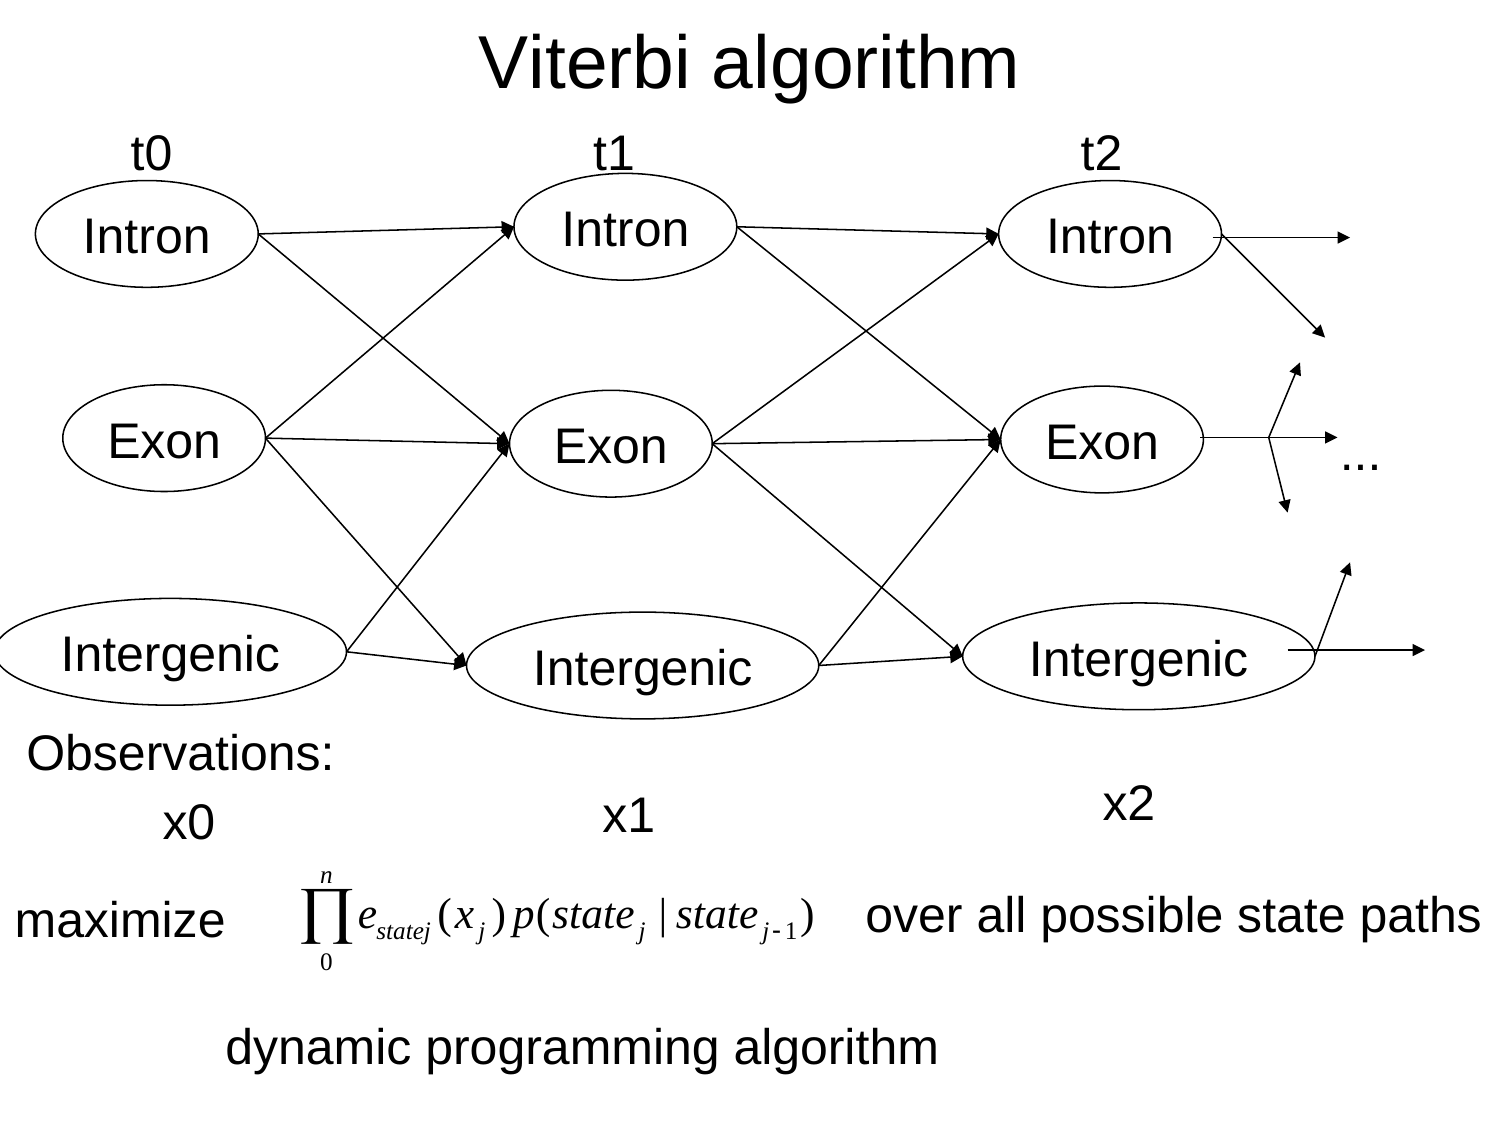

# Viterbi algorithm
t0
t1
t2
Intron
Intron
Intron
Exon
Exon
Exon
...
Intergenic
Intergenic
Intergenic
Observations:
x2
x1
x0
over all possible state paths
maximize
dynamic programming algorithm